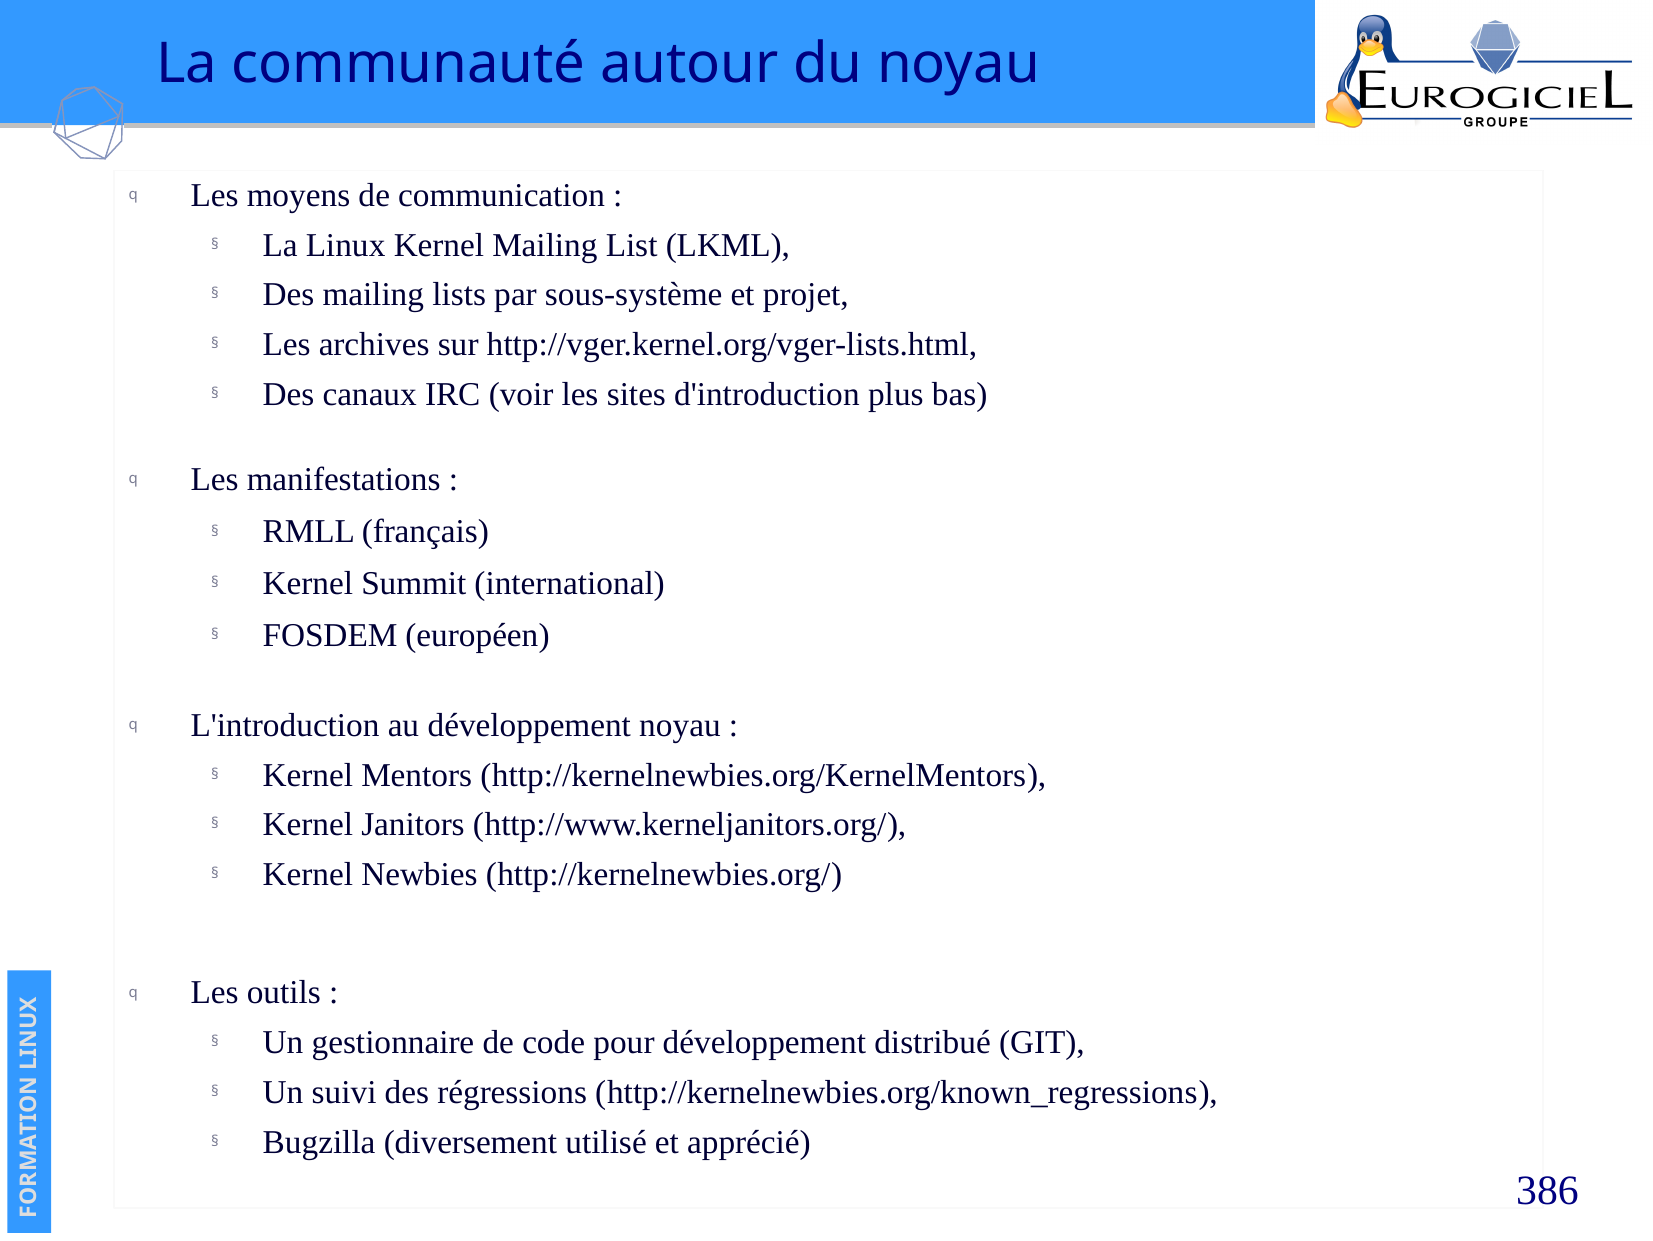

# La communauté autour du noyau
Les moyens de communication :
La Linux Kernel Mailing List (LKML),
Des mailing lists par sous-système et projet,
Les archives sur http://vger.kernel.org/vger-lists.html,
Des canaux IRC (voir les sites d'introduction plus bas)
Les manifestations :
RMLL (français)
Kernel Summit (international)
FOSDEM (européen)
L'introduction au développement noyau :
Kernel Mentors (http://kernelnewbies.org/KernelMentors),
Kernel Janitors (http://www.kerneljanitors.org/),
Kernel Newbies (http://kernelnewbies.org/)
Les outils :
Un gestionnaire de code pour développement distribué (GIT),
Un suivi des régressions (http://kernelnewbies.org/known_regressions),
Bugzilla (diversement utilisé et apprécié)